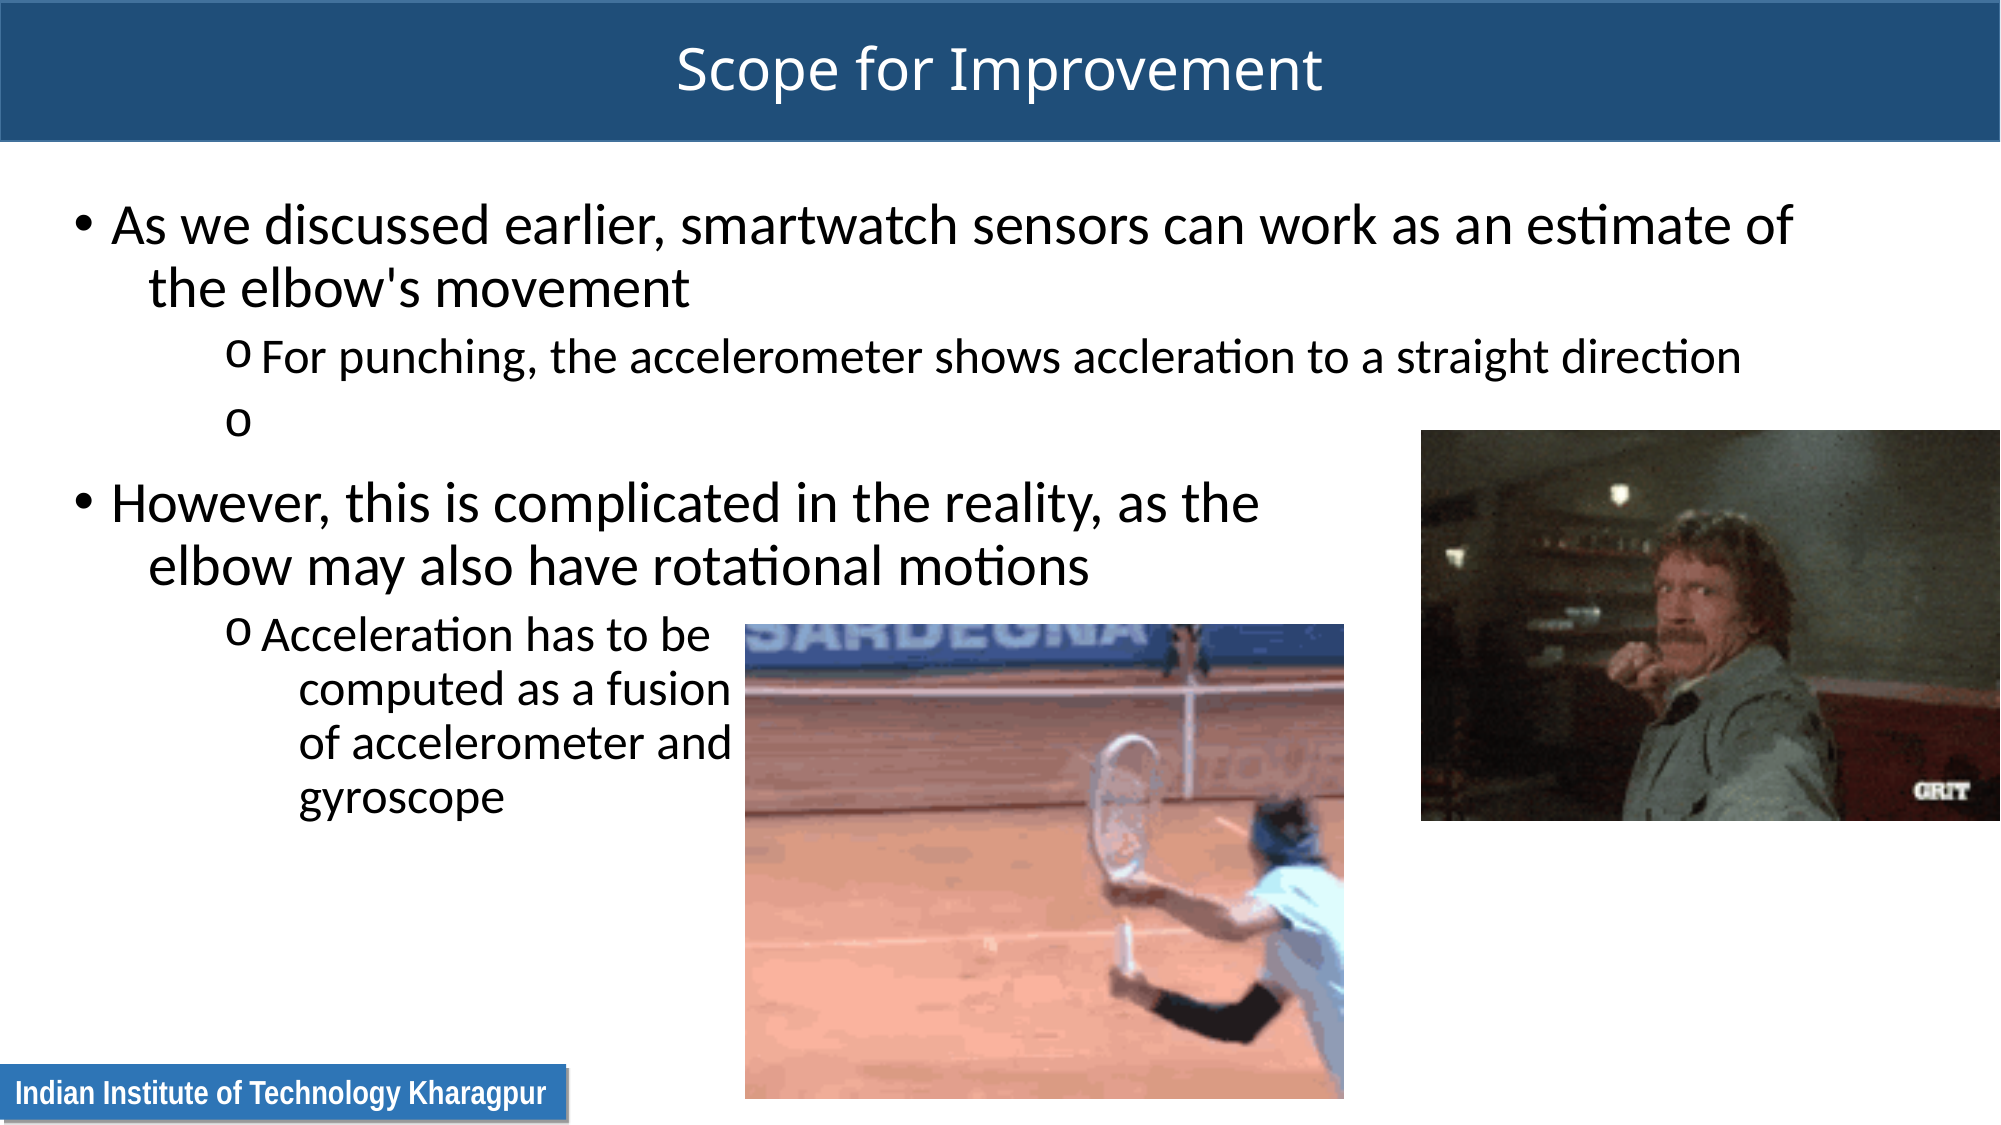

Scope for Improvement
# As we discussed earlier, smartwatch sensors can work as an estimate of the elbow's movement
For punching, the accelerometer shows accleration to a straight direction
However, this is complicated in the reality, as the
elbow may also have rotational motions
Acceleration has to be
computed as a fusion
of accelerometer and
gyroscope